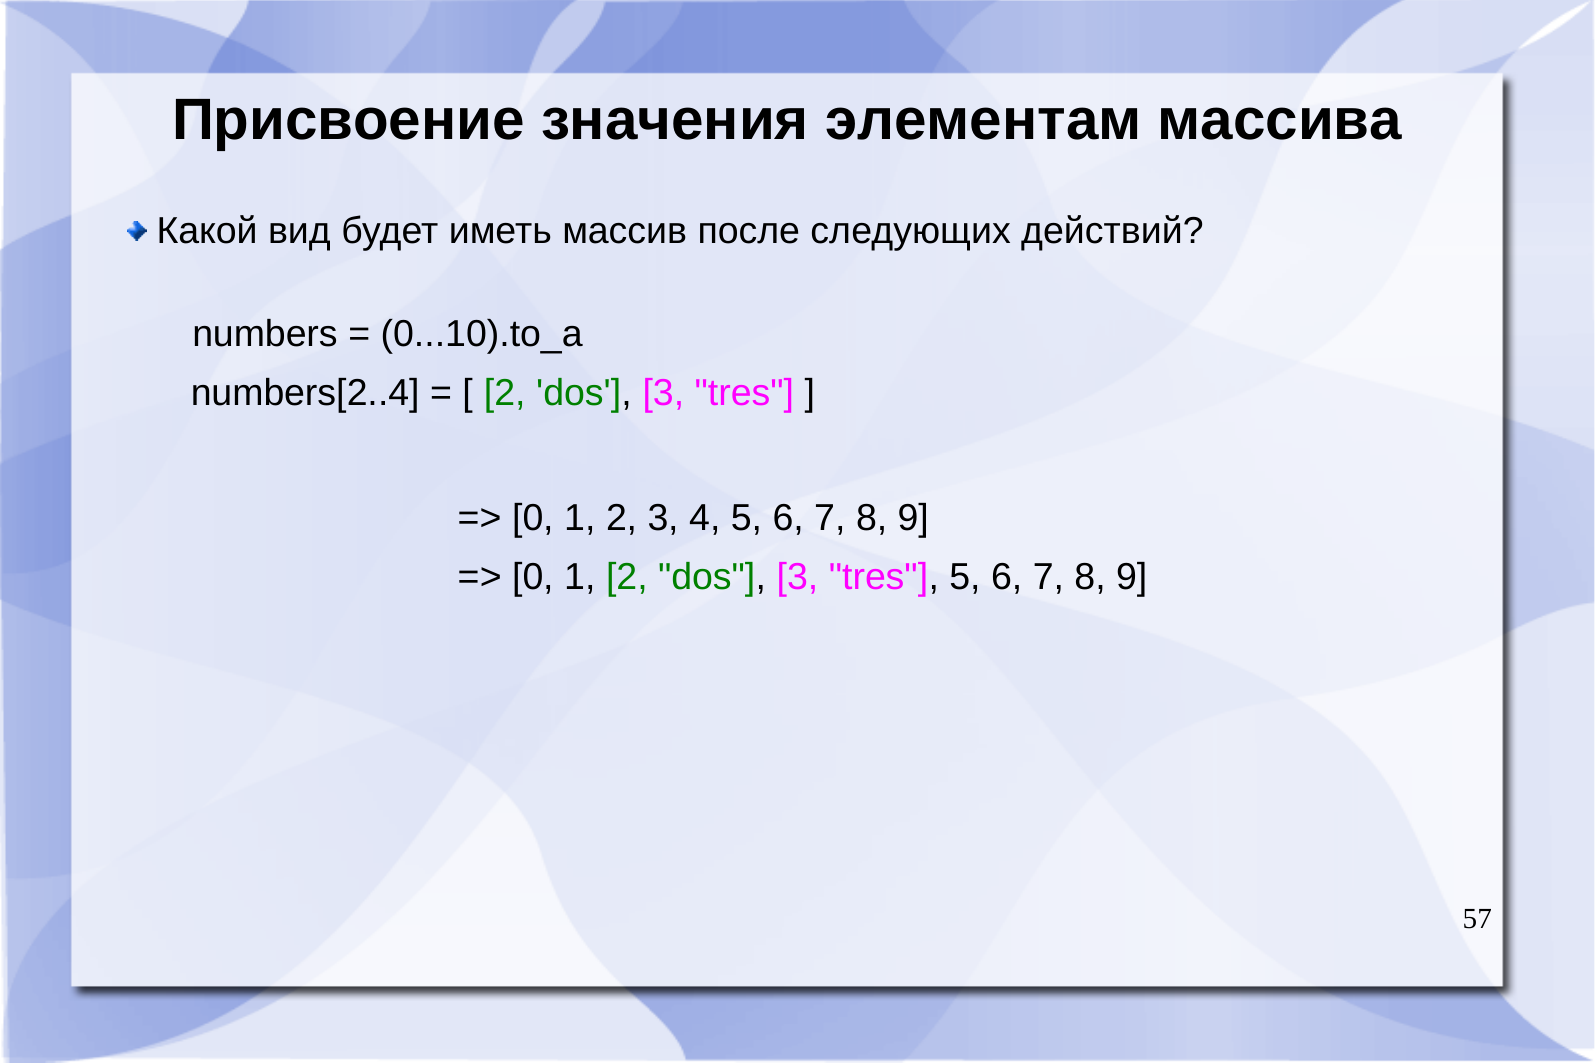

# Присвоение значения элементам массива
 Какой вид будет иметь массив после следующих действий?
numbers = (0...10).to_a
numbers[2..4] = [ [2, 'dos'], [3, "tres"] ]
=> [0, 1, 2, 3, 4, 5, 6, 7, 8, 9]
=> [0, 1, [2, "dos"], [3, "tres"], 5, 6, 7, 8, 9]
57